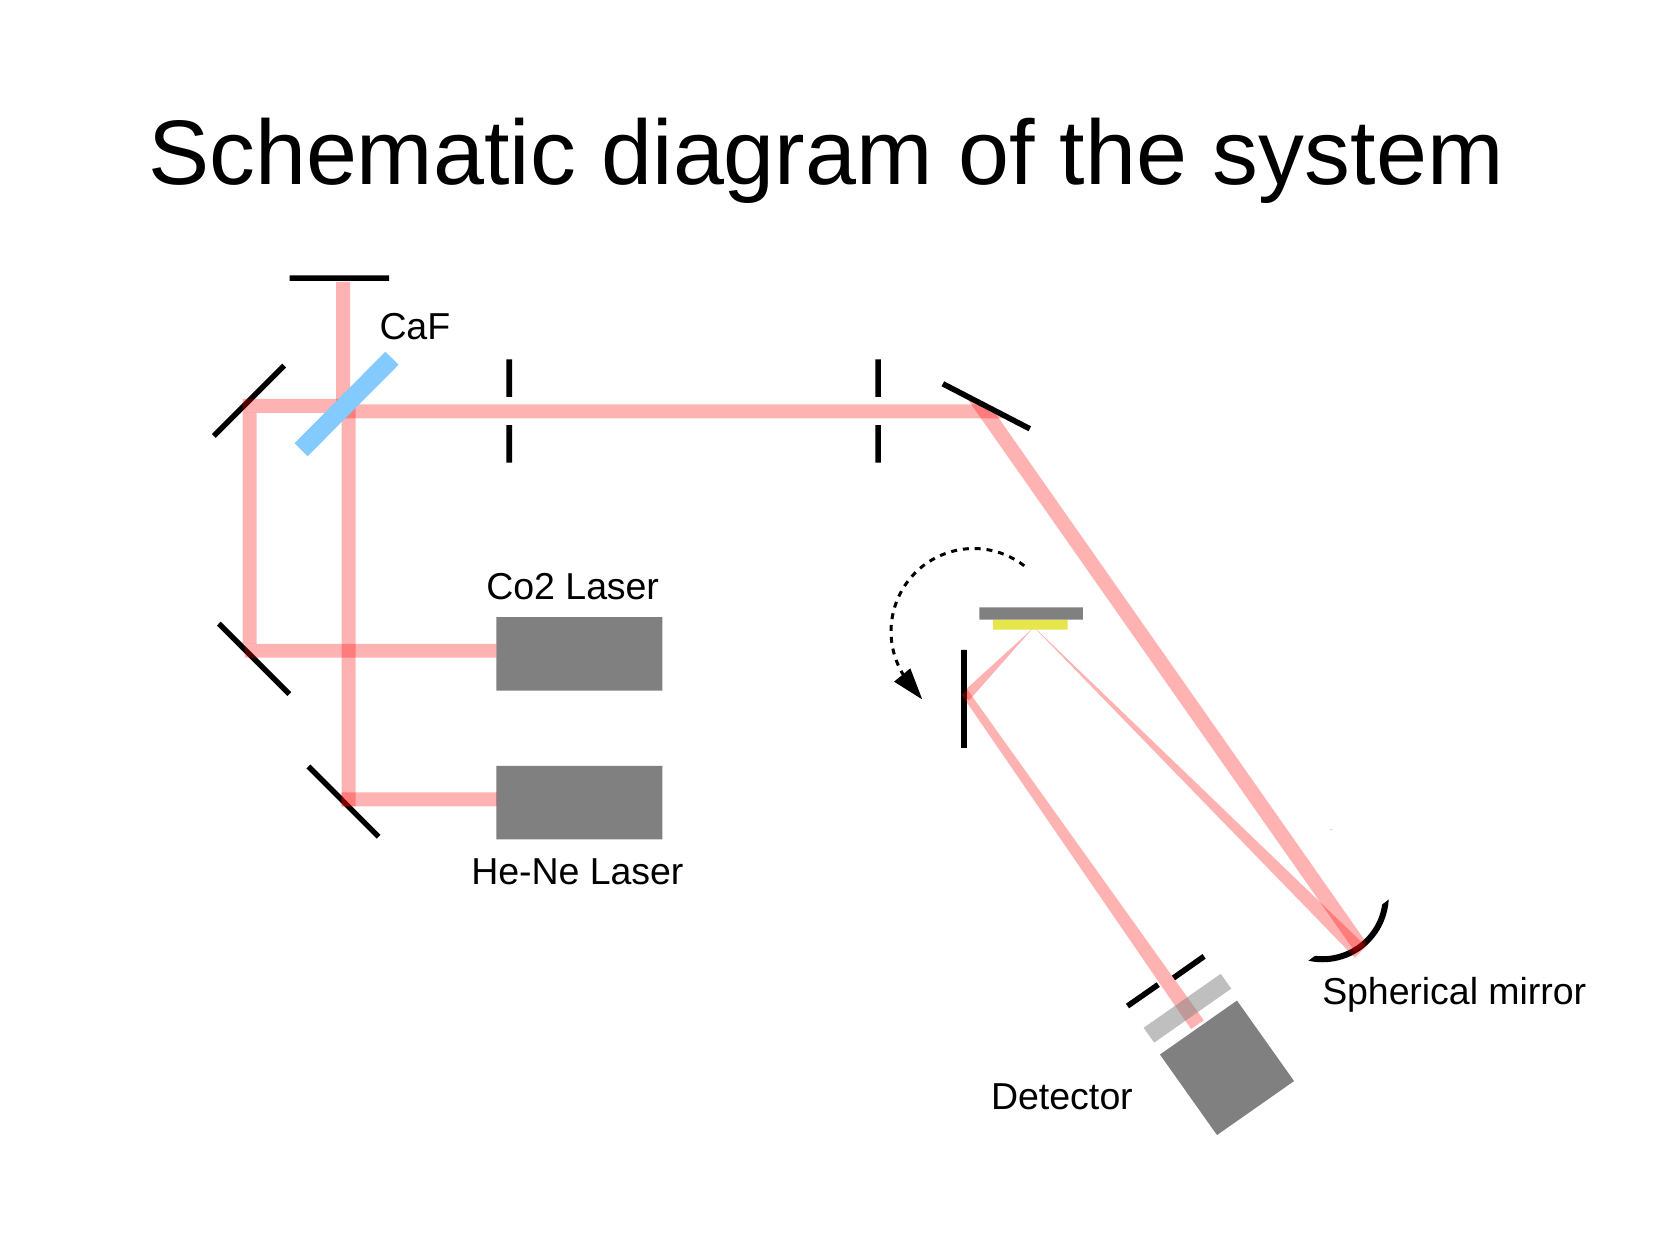

# Schematic diagram of the system
CaF
Co2 Laser
He-Ne Laser
Spherical mirror
Detector